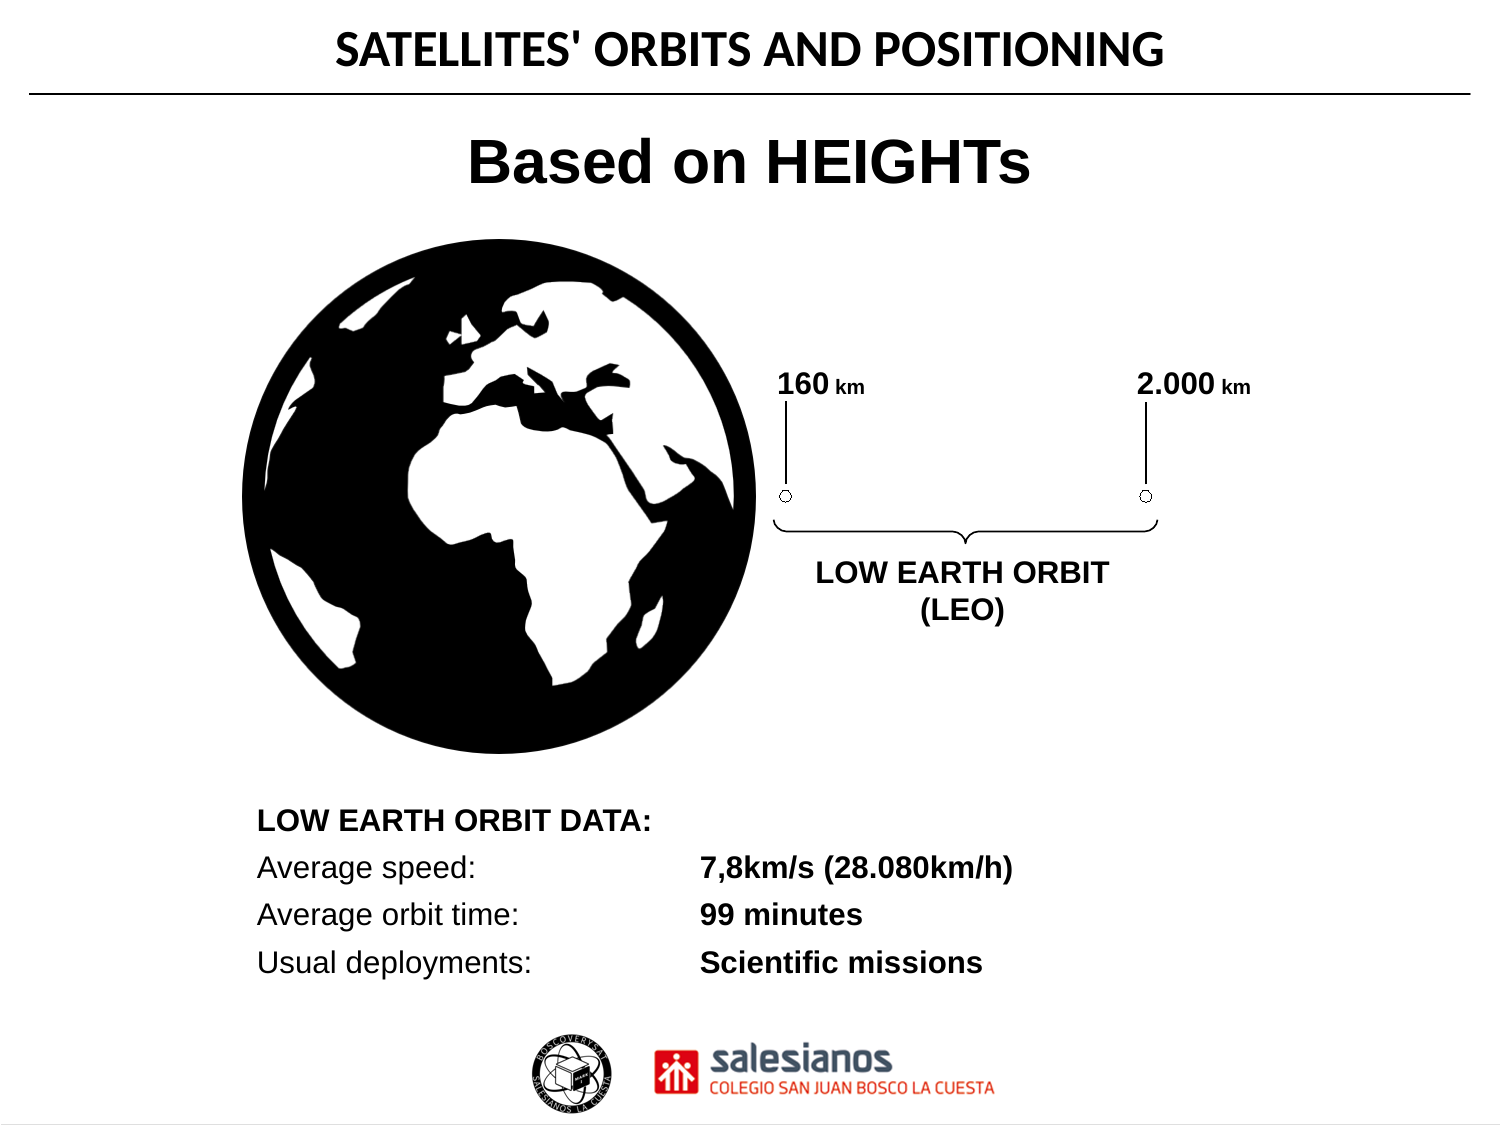

SATELLITES' ORBITS AND POSITIONING
Based on HEIGHTs
160 km
2.000 km
LOW EARTH ORBIT
(LEO)
LOW EARTH ORBIT DATA:
Average speed:
7,8km/s (28.080km/h)
Average orbit time:
99 minutes
Usual deployments:
Scientific missions